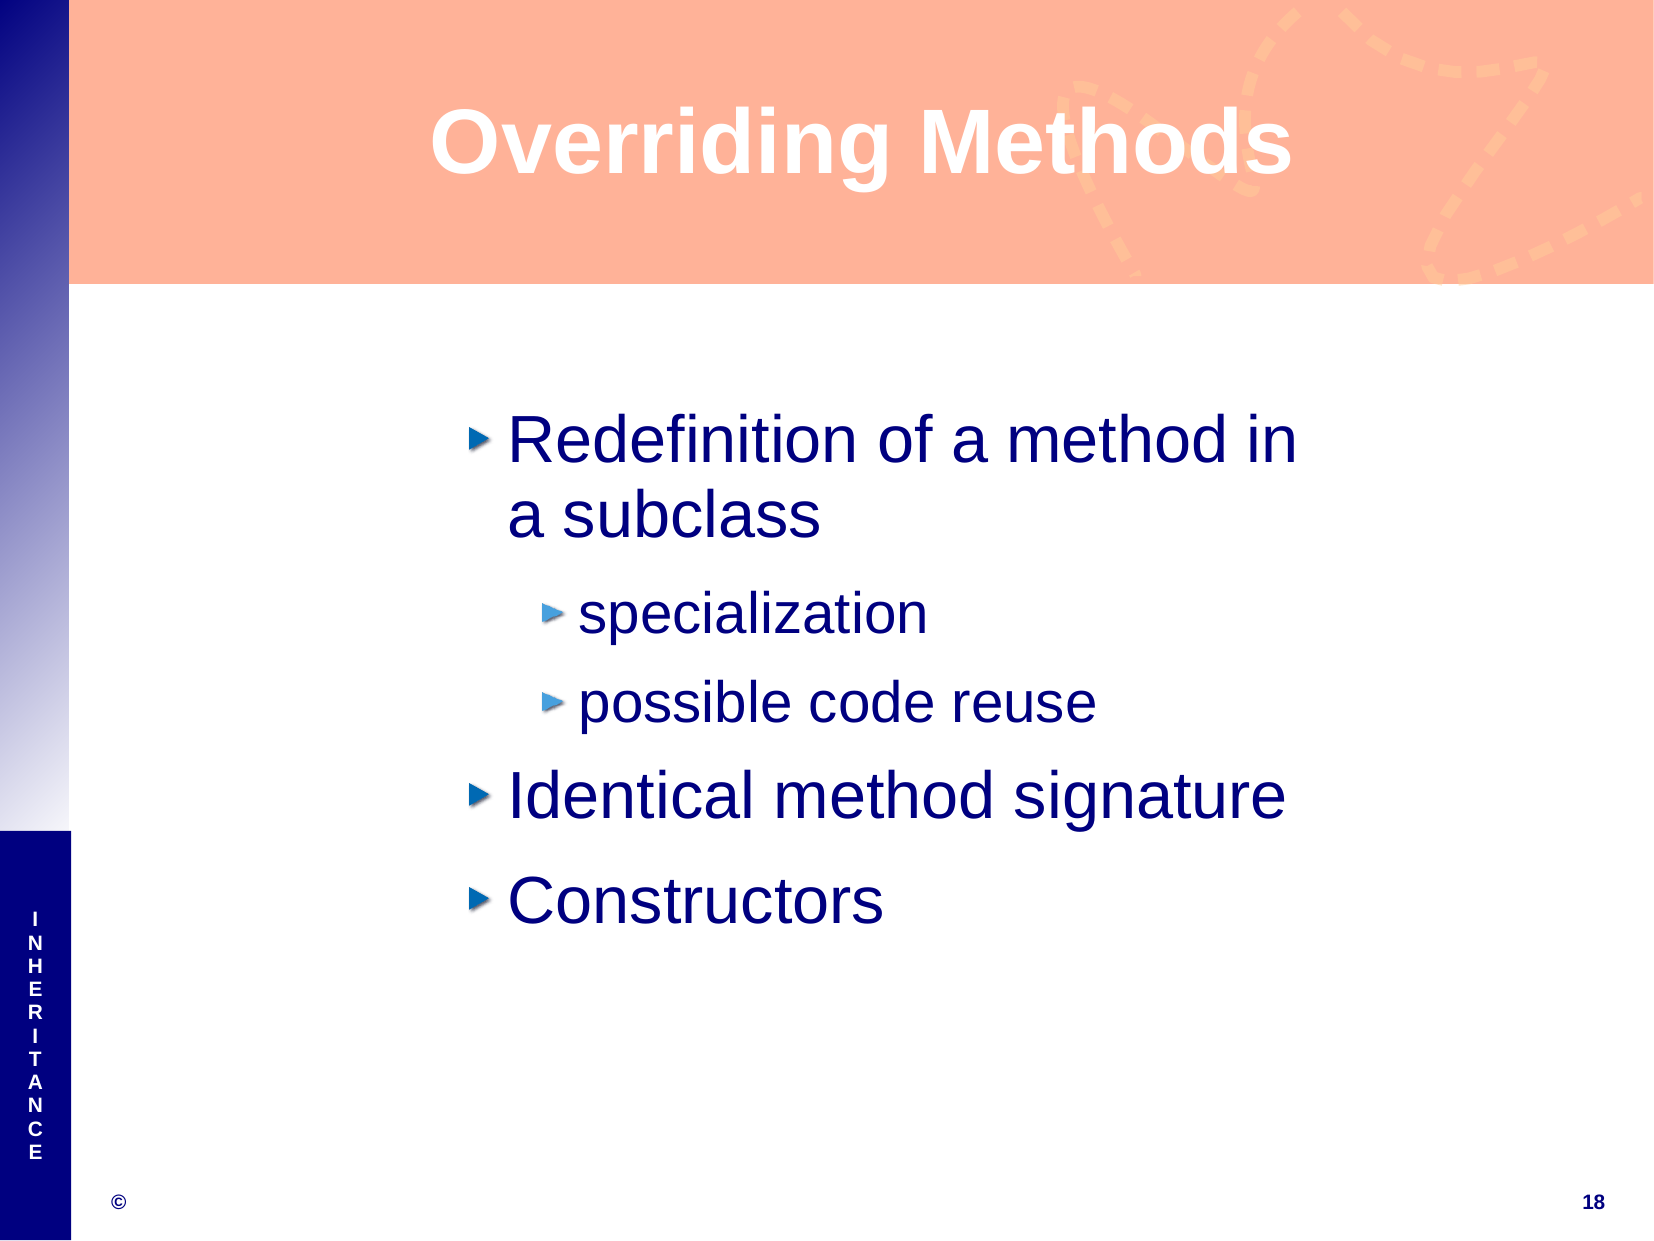

# Overriding Methods
Redefinition of a method in a subclass
specialization
possible code reuse
Identical method signature
Constructors
I
N
H
E
R
 I
T
A
N
C
E